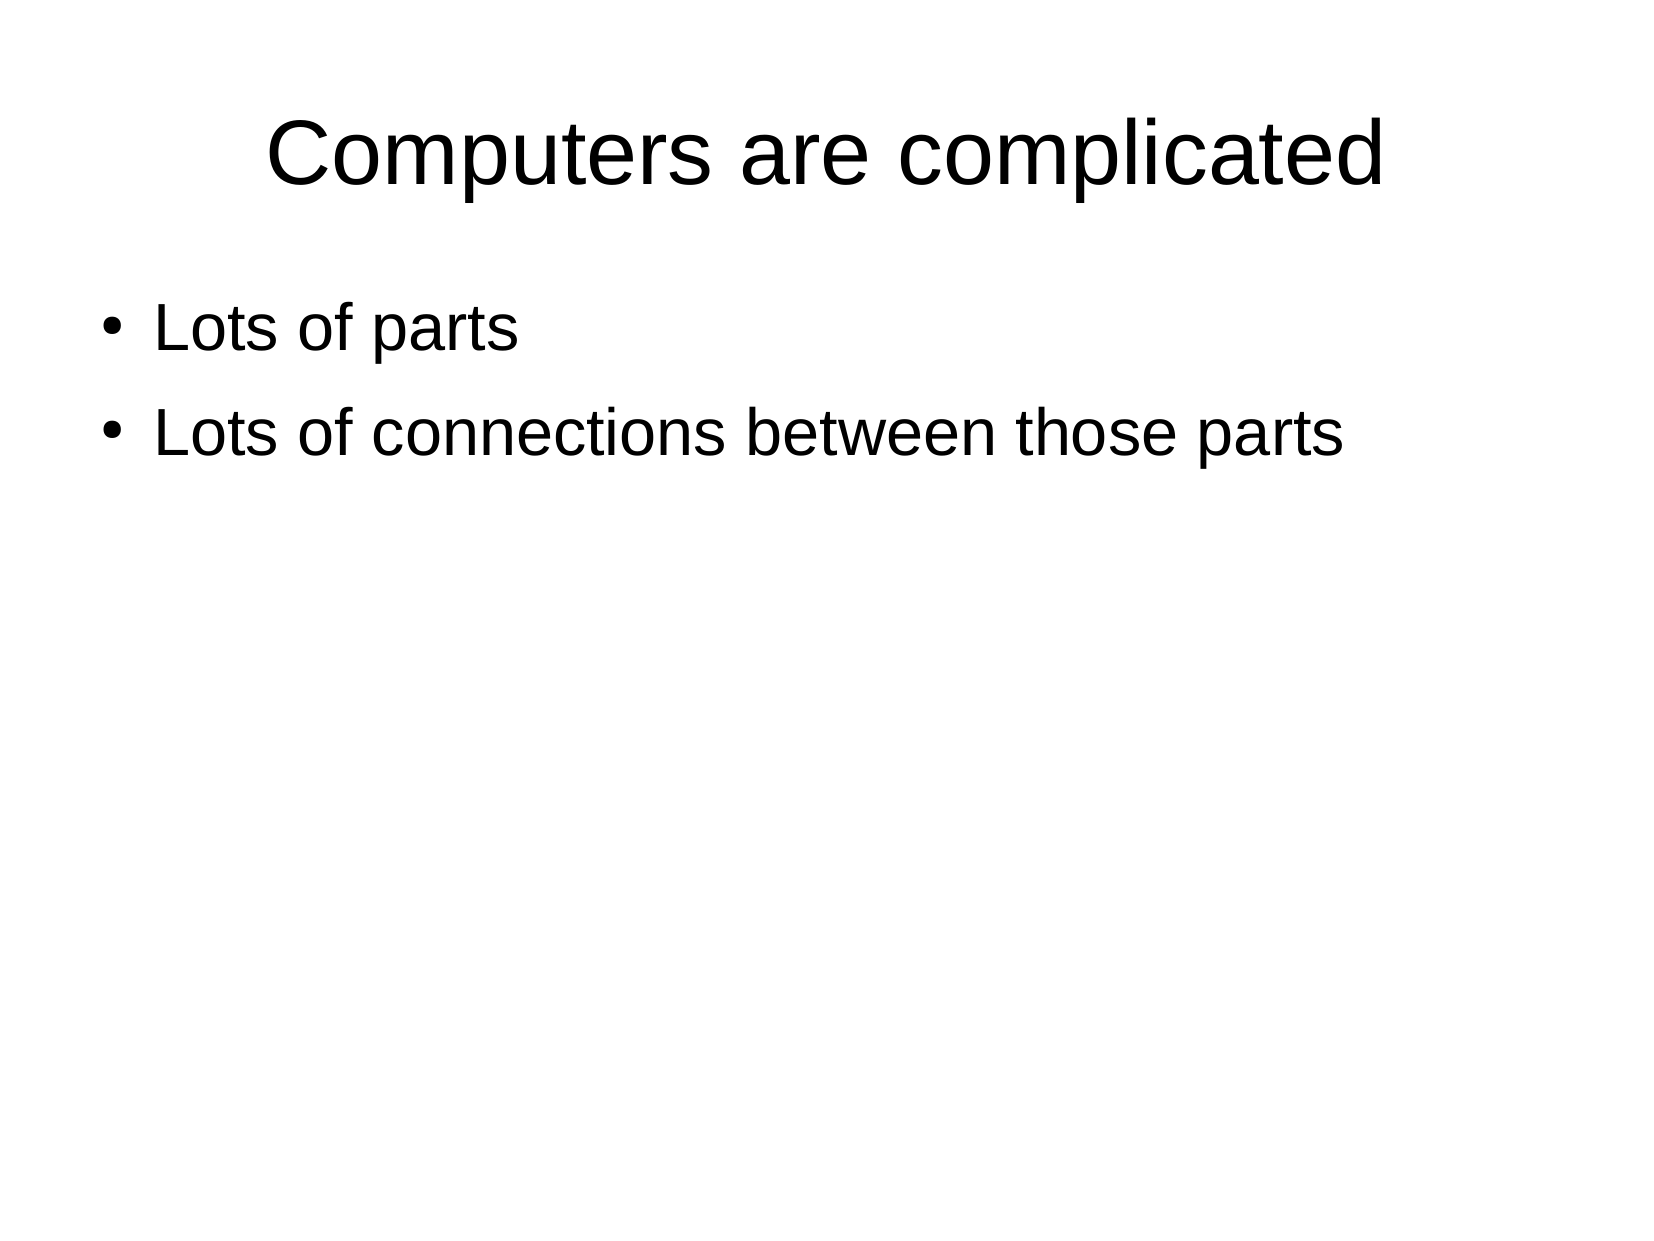

# Computers are complicated
Lots of parts
Lots of connections between those parts